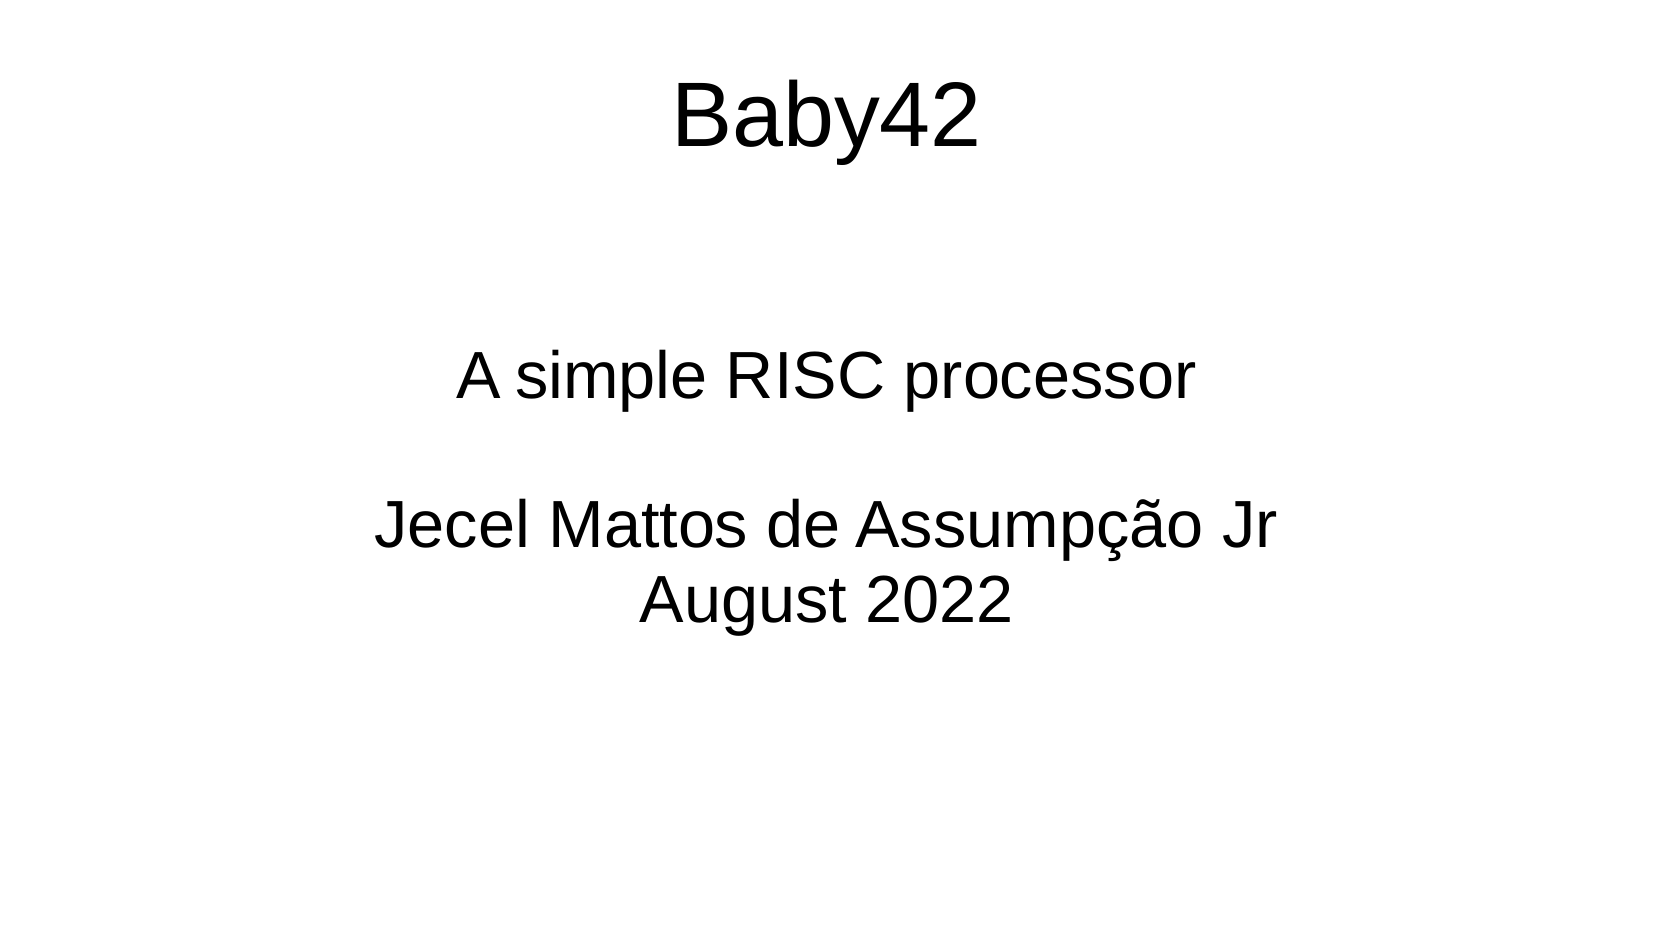

# Baby42
A simple RISC processor
Jecel Mattos de Assumpção Jr
August 2022